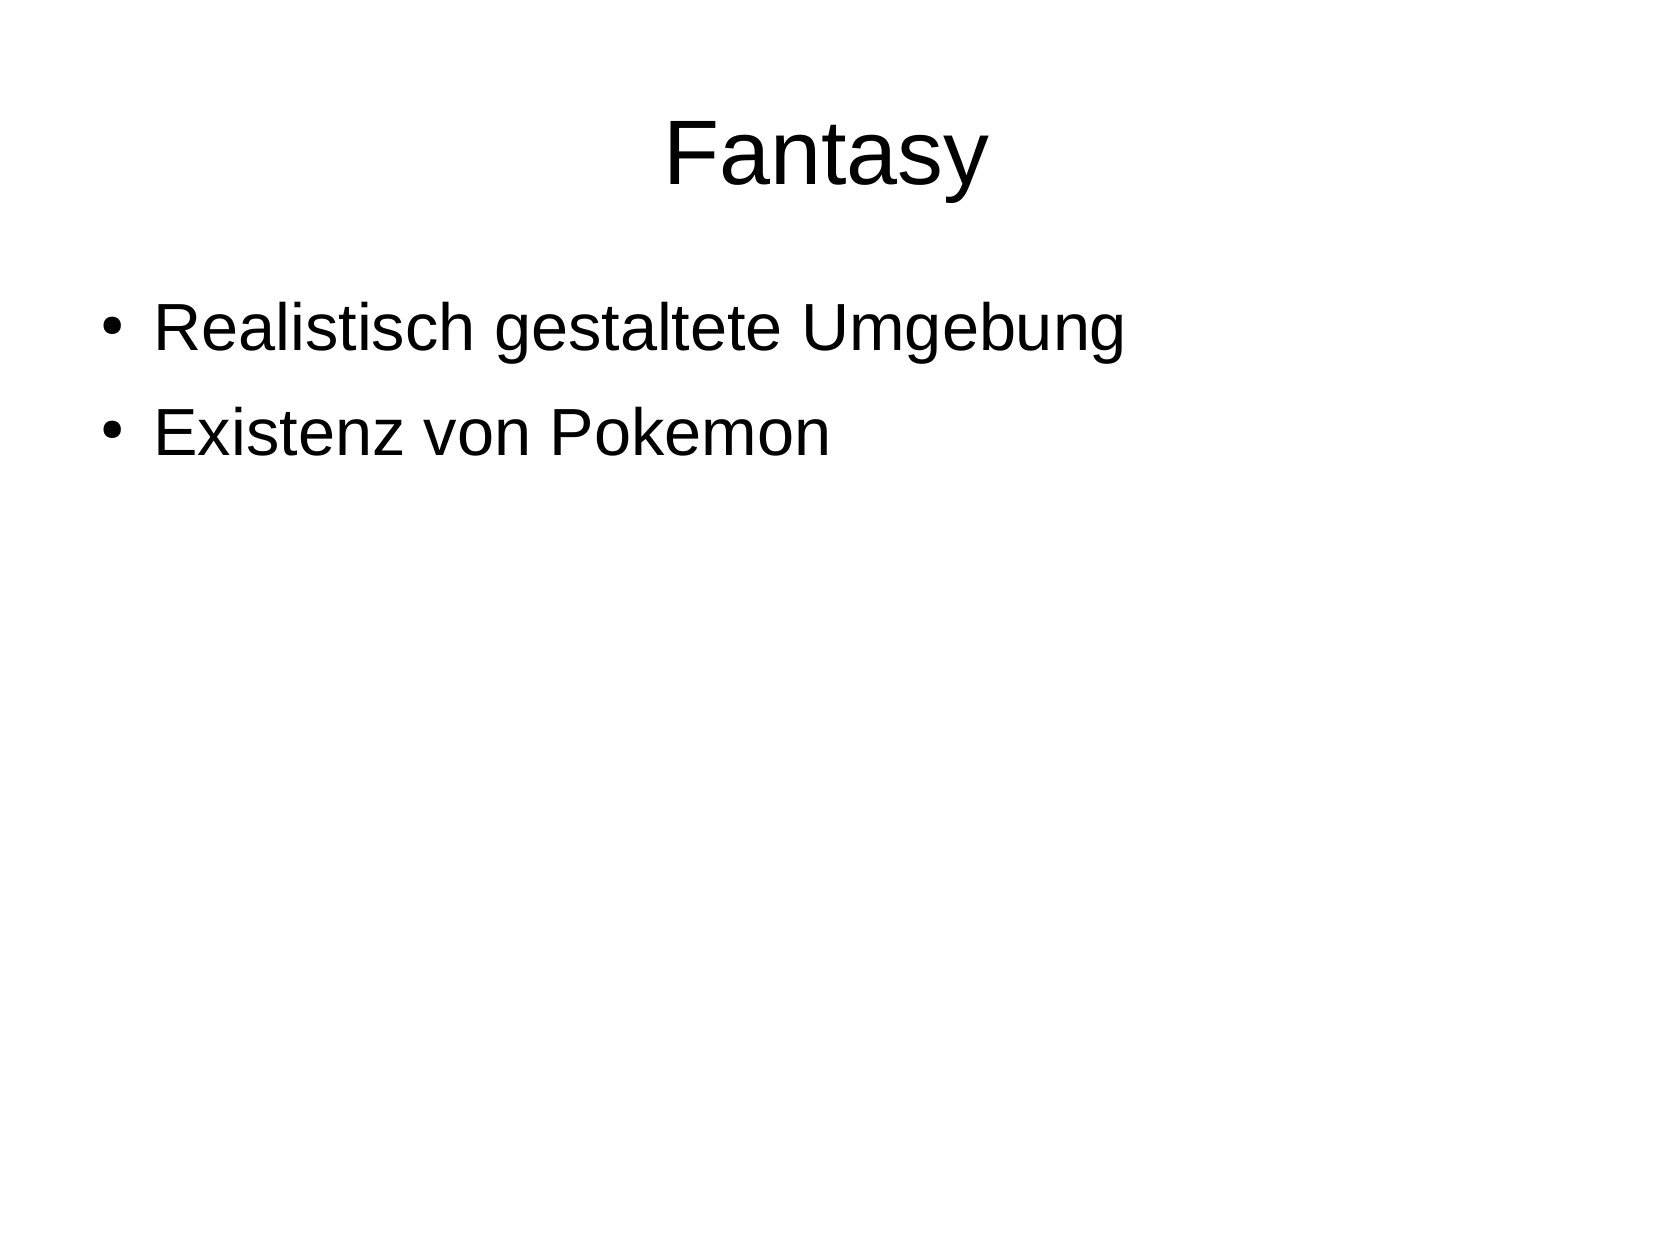

# Fantasy
Realistisch gestaltete Umgebung
Existenz von Pokemon